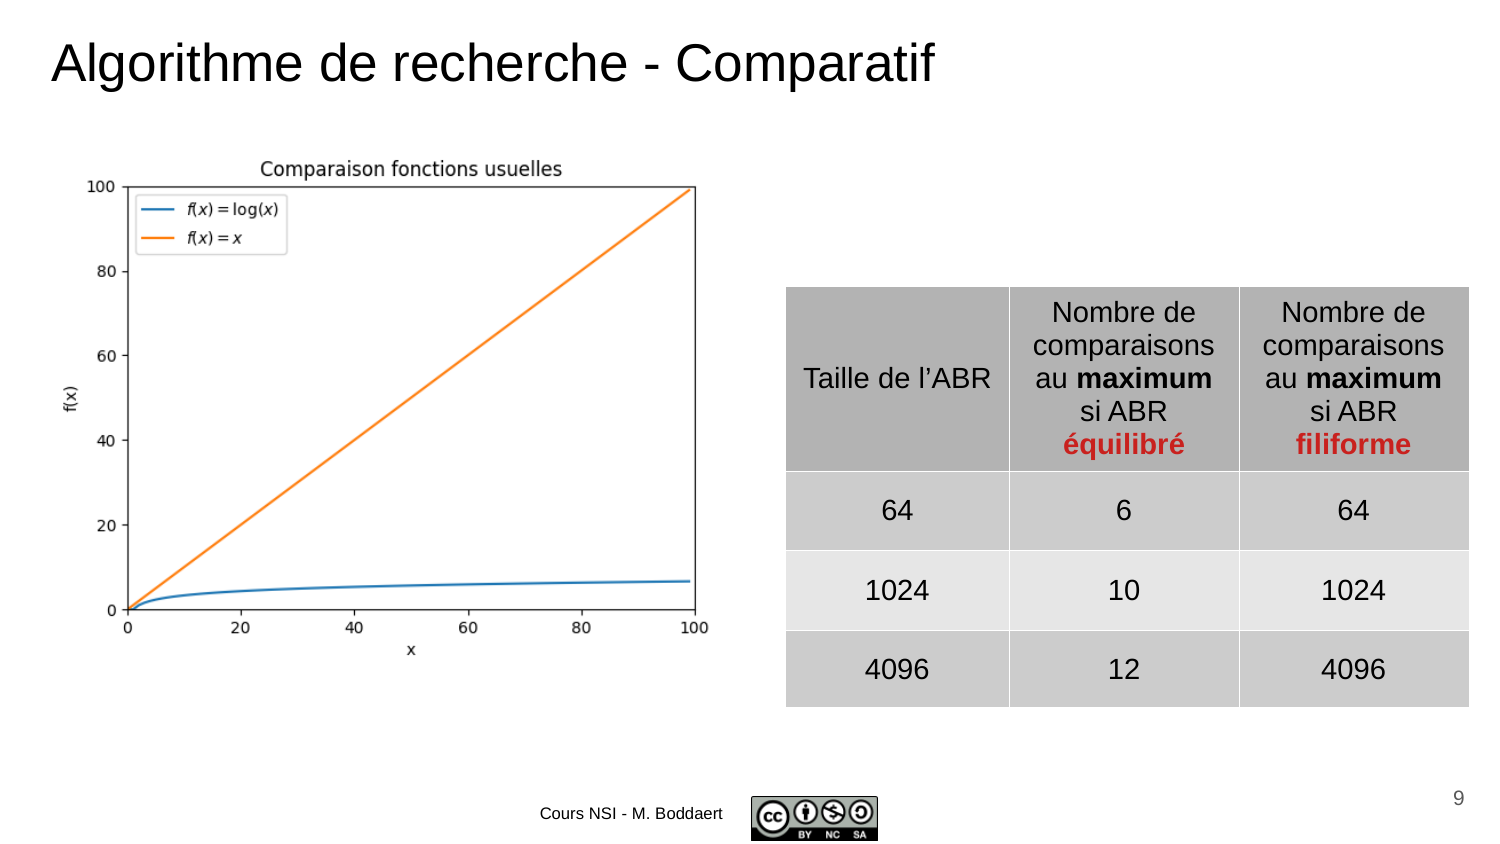

# Algorithme de recherche - Comparatif
| Taille de l’ABR | Nombre de comparaisons au maximum si ABR équilibré | Nombre de comparaisons au maximum si ABR filiforme |
| --- | --- | --- |
| 64 | 6 | 64 |
| 1024 | 10 | 1024 |
| 4096 | 12 | 4096 |